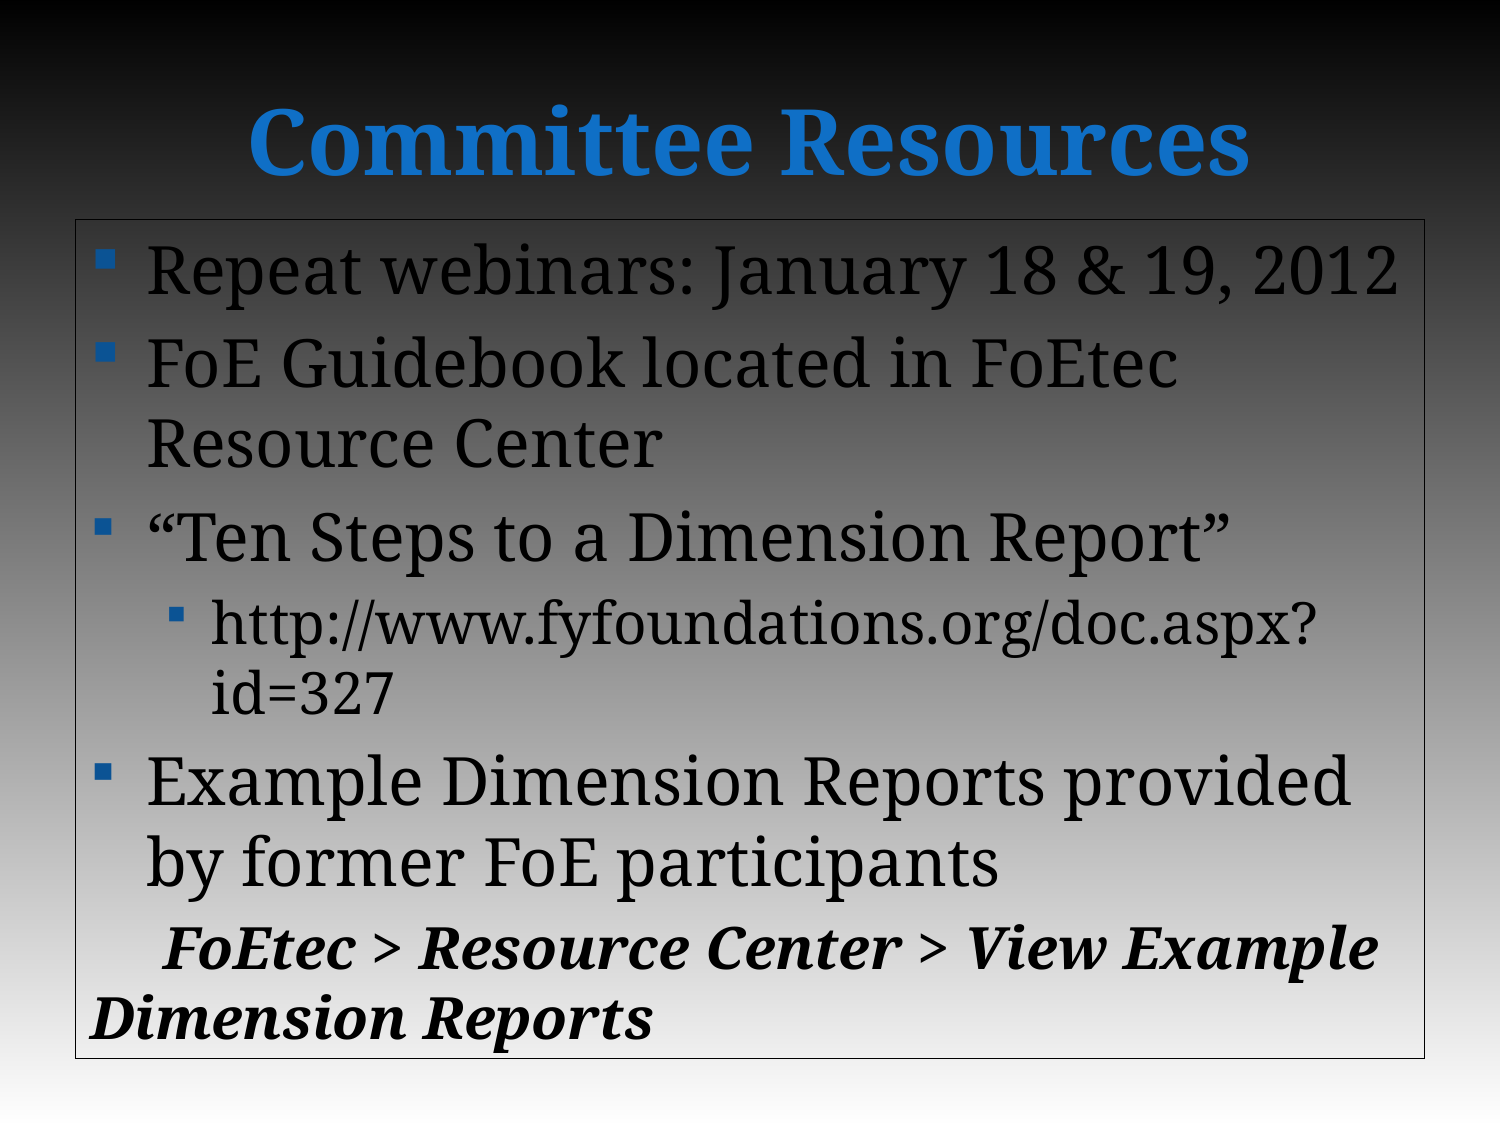

# Committee Resources
Repeat webinars: January 18 & 19, 2012
FoE Guidebook located in FoEtec Resource Center
“Ten Steps to a Dimension Report”
http://www.fyfoundations.org/doc.aspx?id=327
Example Dimension Reports provided by former FoE participants
	FoEtec > Resource Center > View Example Dimension Reports